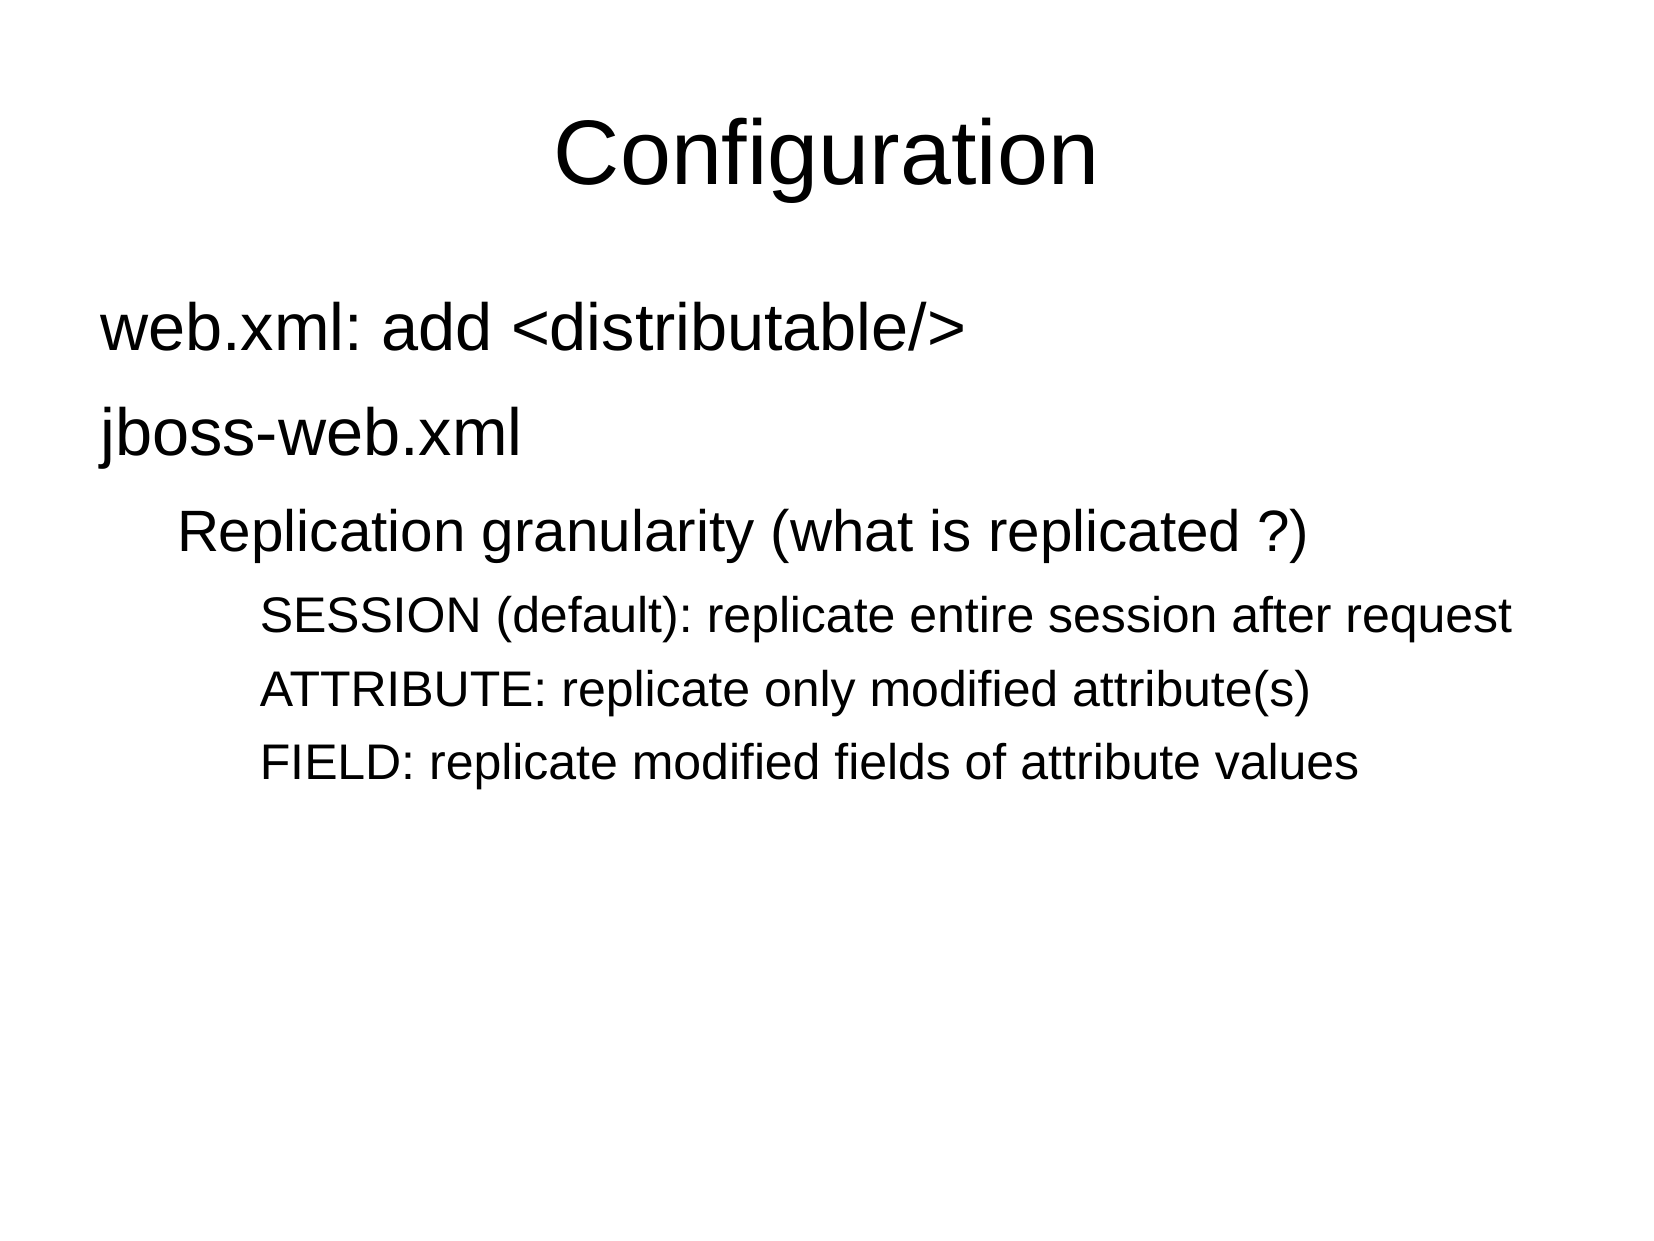

# Configuration
web.xml: add <distributable/>
jboss-web.xml
Replication granularity (what is replicated ?)
SESSION (default): replicate entire session after request
ATTRIBUTE: replicate only modified attribute(s)
FIELD: replicate modified fields of attribute values